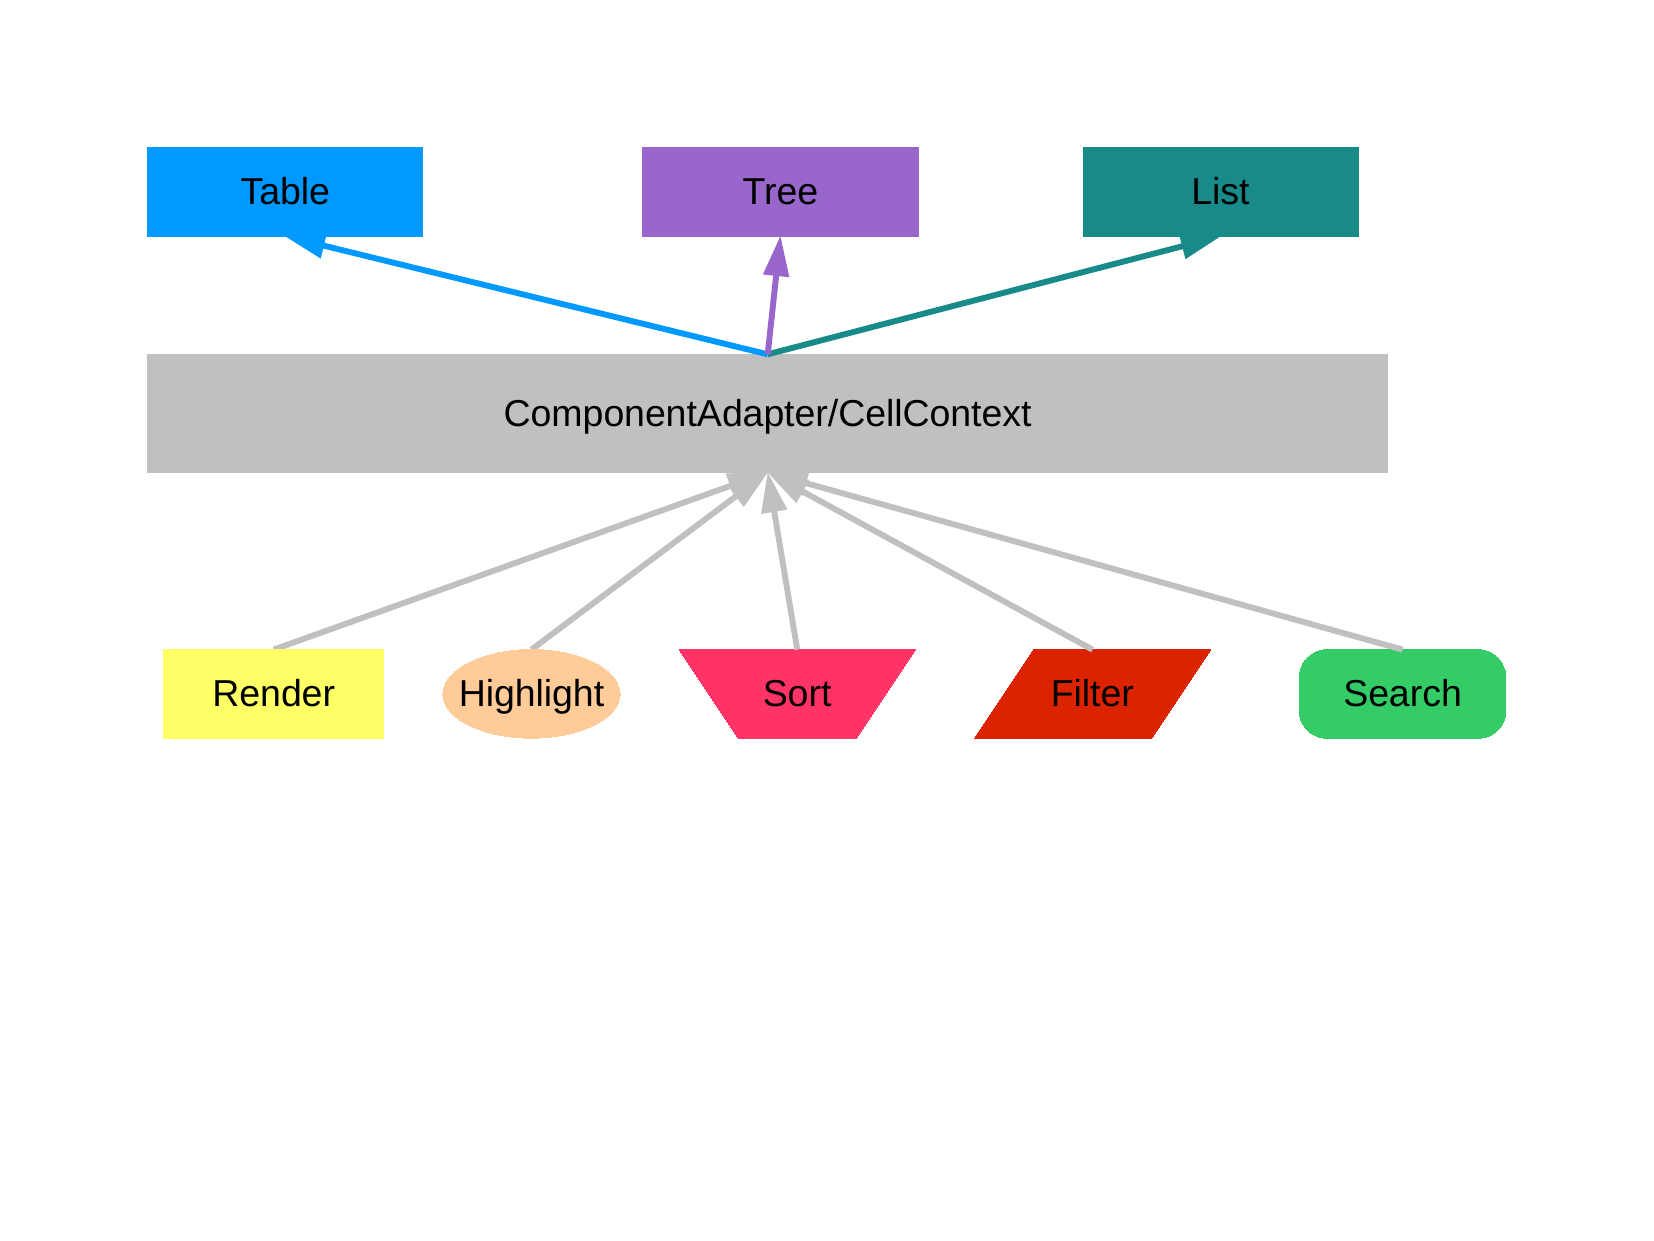

Table
Tree
List
ComponentAdapter/CellContext
Render
Highlight
Sort
Filter
Search